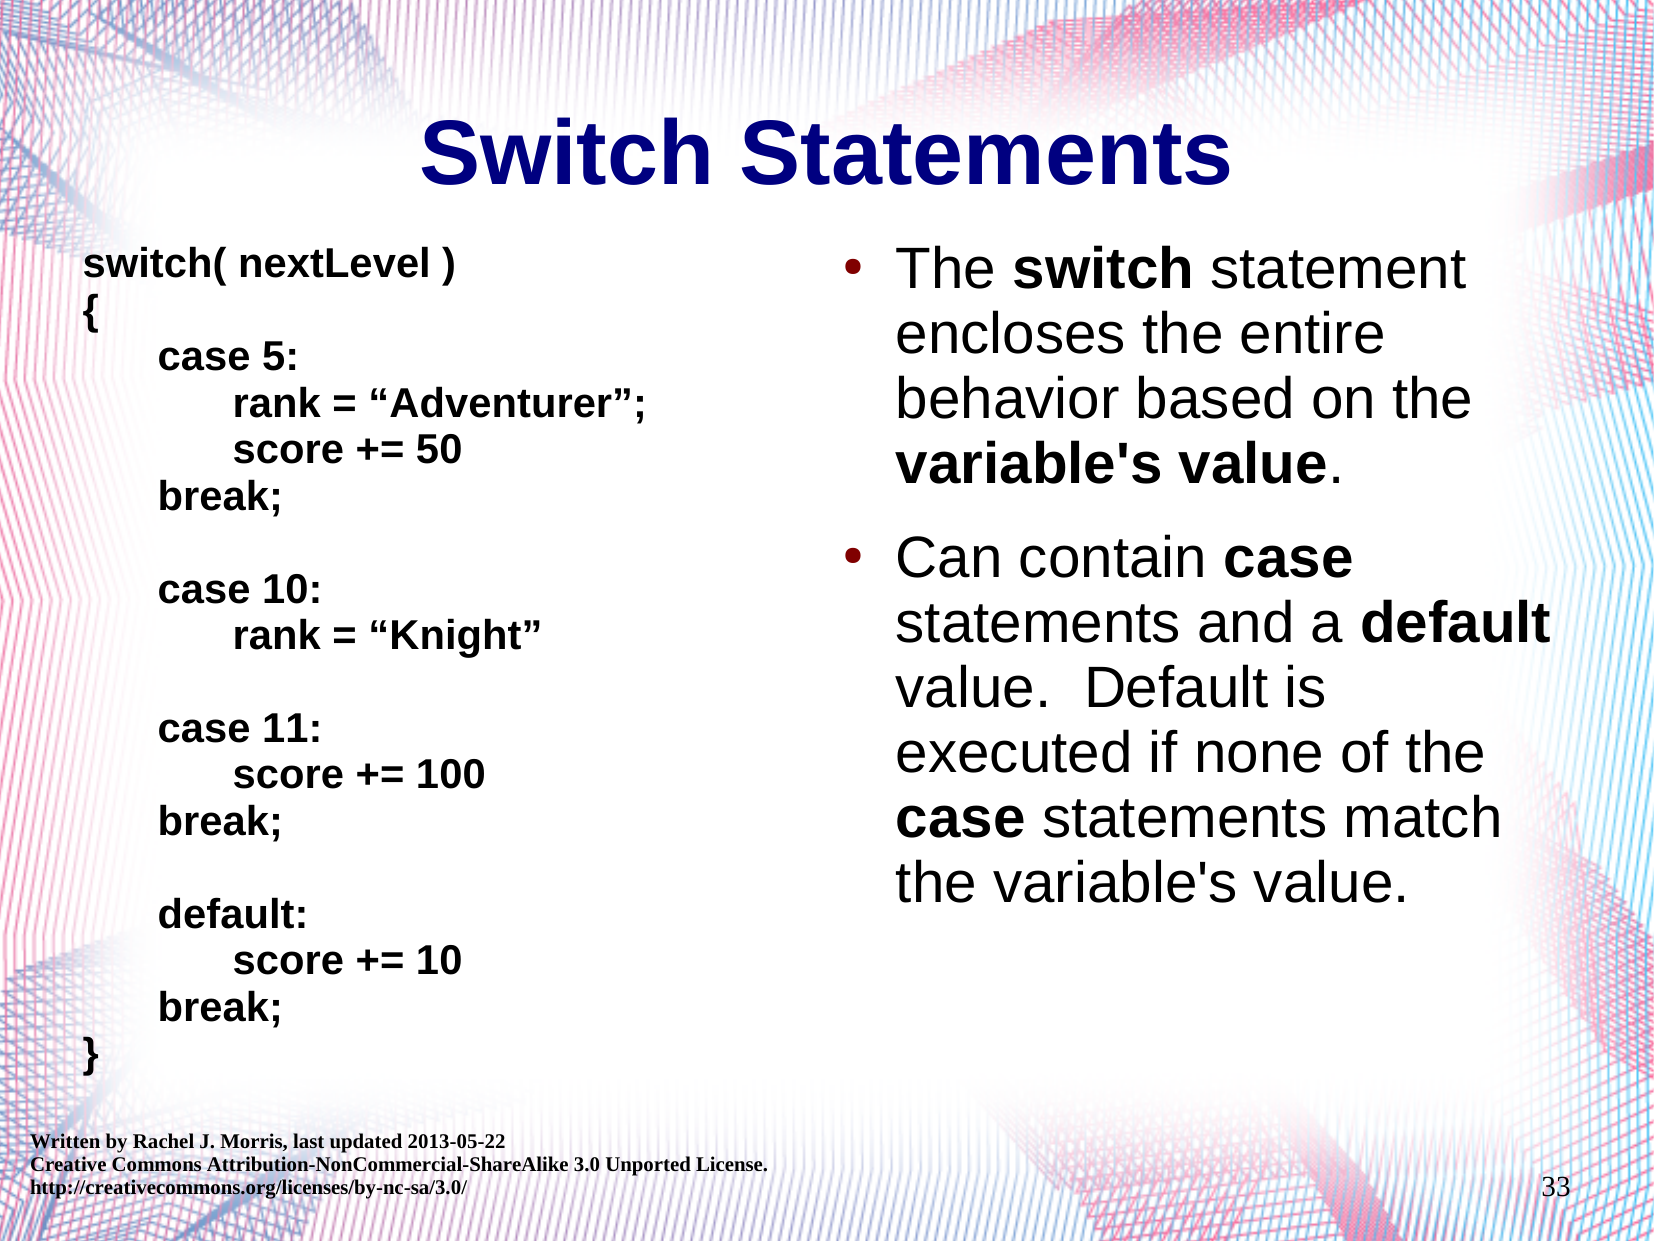

# Switch Statements
The switch statement encloses the entire behavior based on the variable's value.
Can contain case statements and a default value. Default is executed if none of the case statements match the variable's value.
switch( nextLevel )
{
	case 5:
		rank = “Adventurer”;
		score += 50
	break;
	case 10:
		rank = “Knight”
	case 11:
		score += 100
	break;
	default:
		score += 10
	break;
}
33